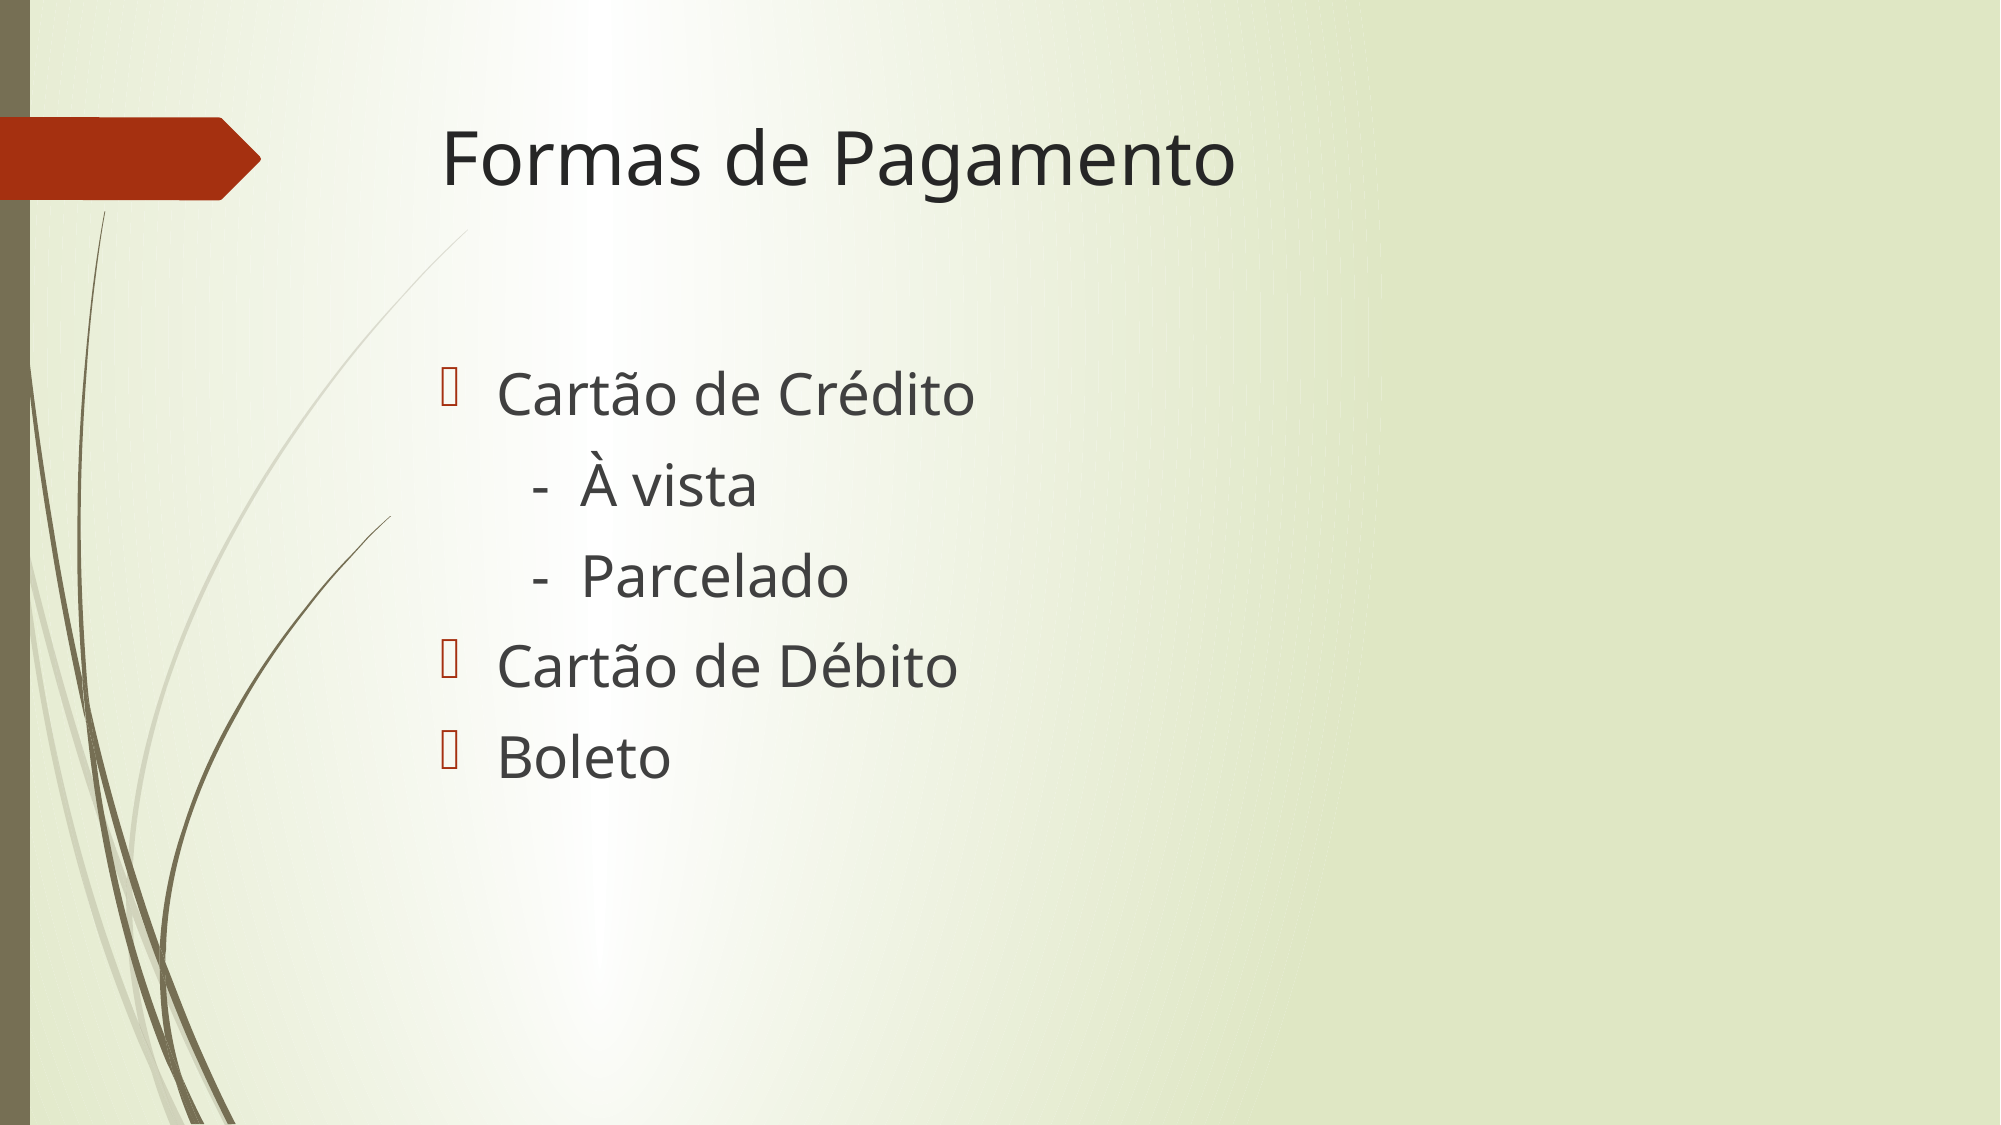

# Formas de Pagamento
Cartão de Crédito
      -  À vista
      -  Parcelado
Cartão de Débito
Boleto